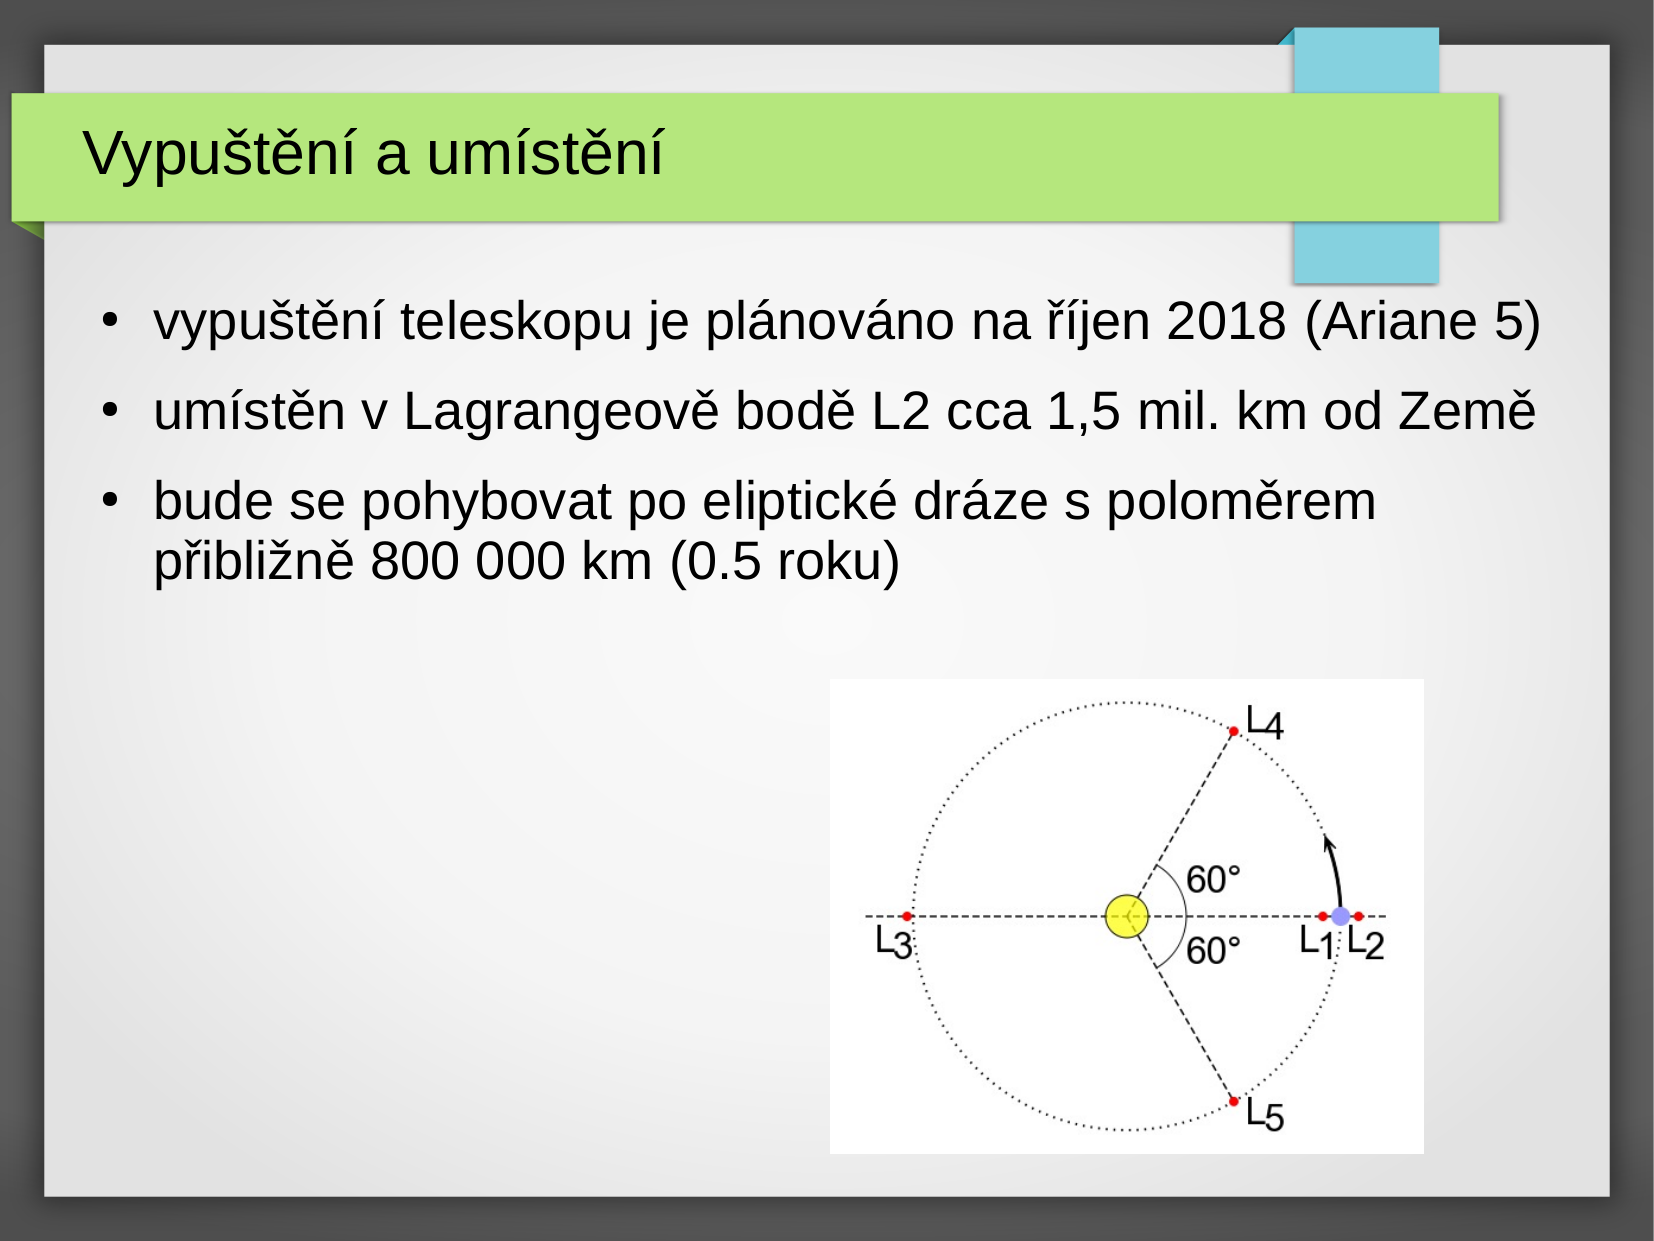

# Vypuštění a umístění
vypuštění teleskopu je plánováno na říjen 2018 (Ariane 5)
umístěn v Lagrangeově bodě L2 cca 1,5 mil. km od Země
bude se pohybovat po eliptické dráze s poloměrem přibližně 800 000 km (0.5 roku)